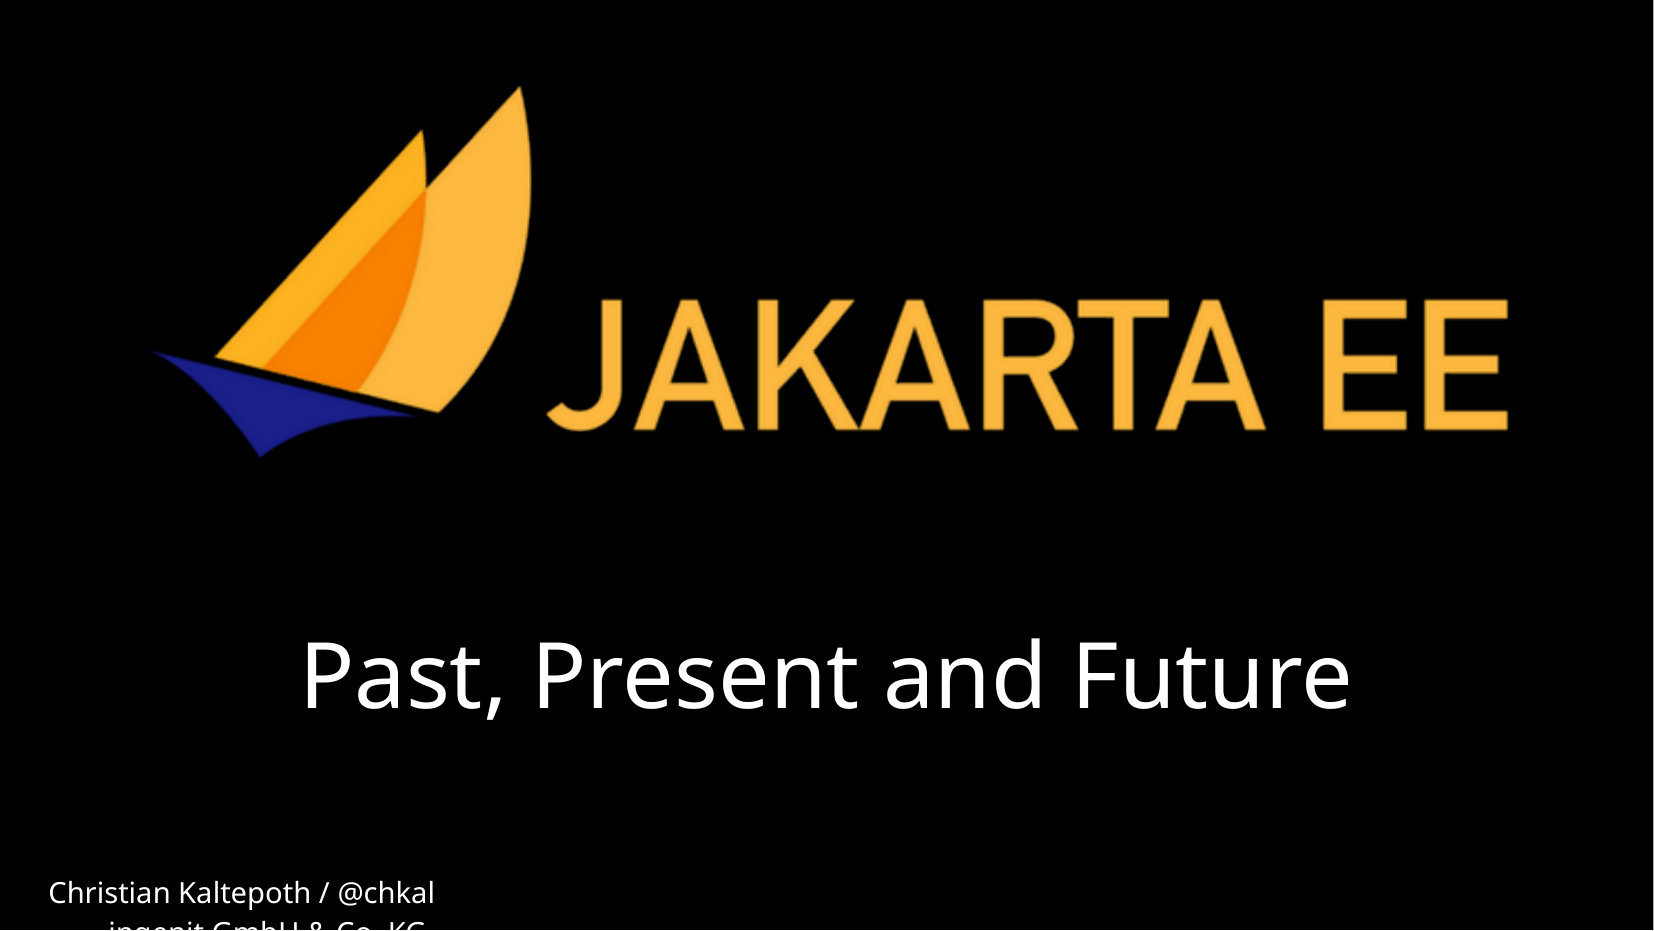

# Past, Present and Future
Christian Kaltepoth / @chkal	 ingenit GmbH & Co. KG